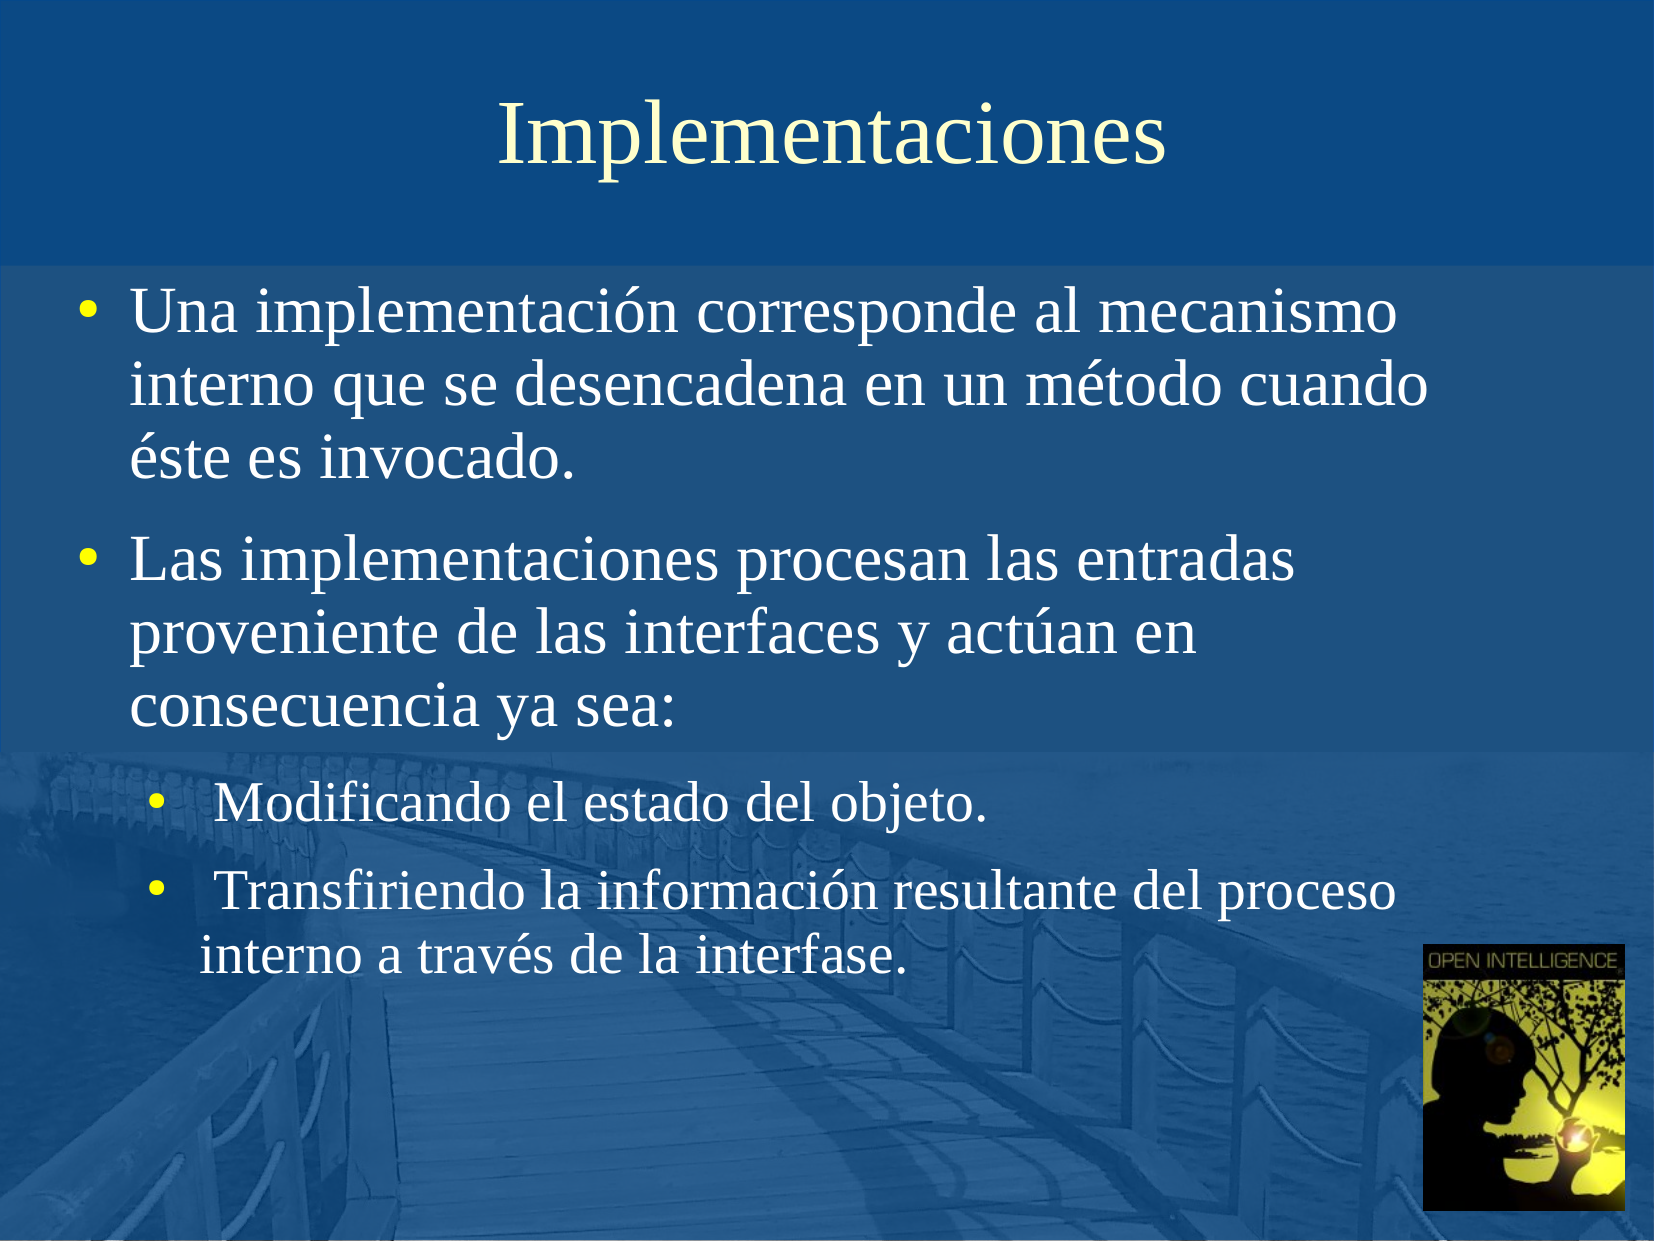

# Implementaciones
Una implementación corresponde al mecanismo interno que se desencadena en un método cuando éste es invocado.
Las implementaciones procesan las entradas proveniente de las interfaces y actúan en consecuencia ya sea:
 Modificando el estado del objeto.
 Transfiriendo la información resultante del proceso interno a través de la interfase.